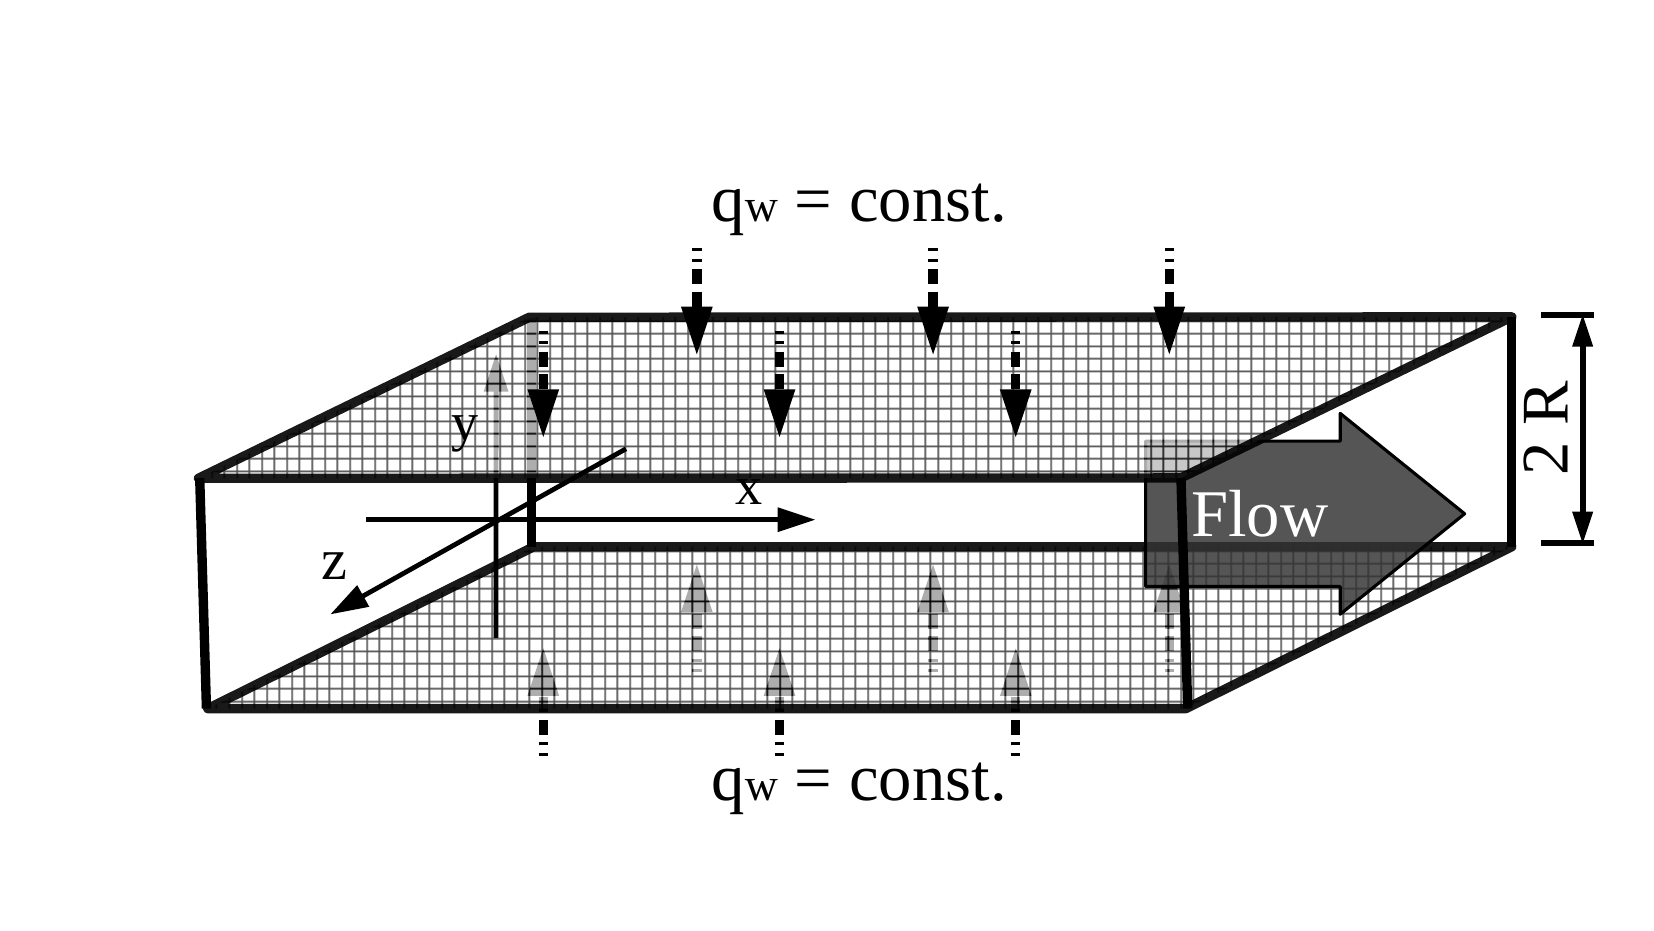

qw = const.
y
Flow
x
z
qw = const.